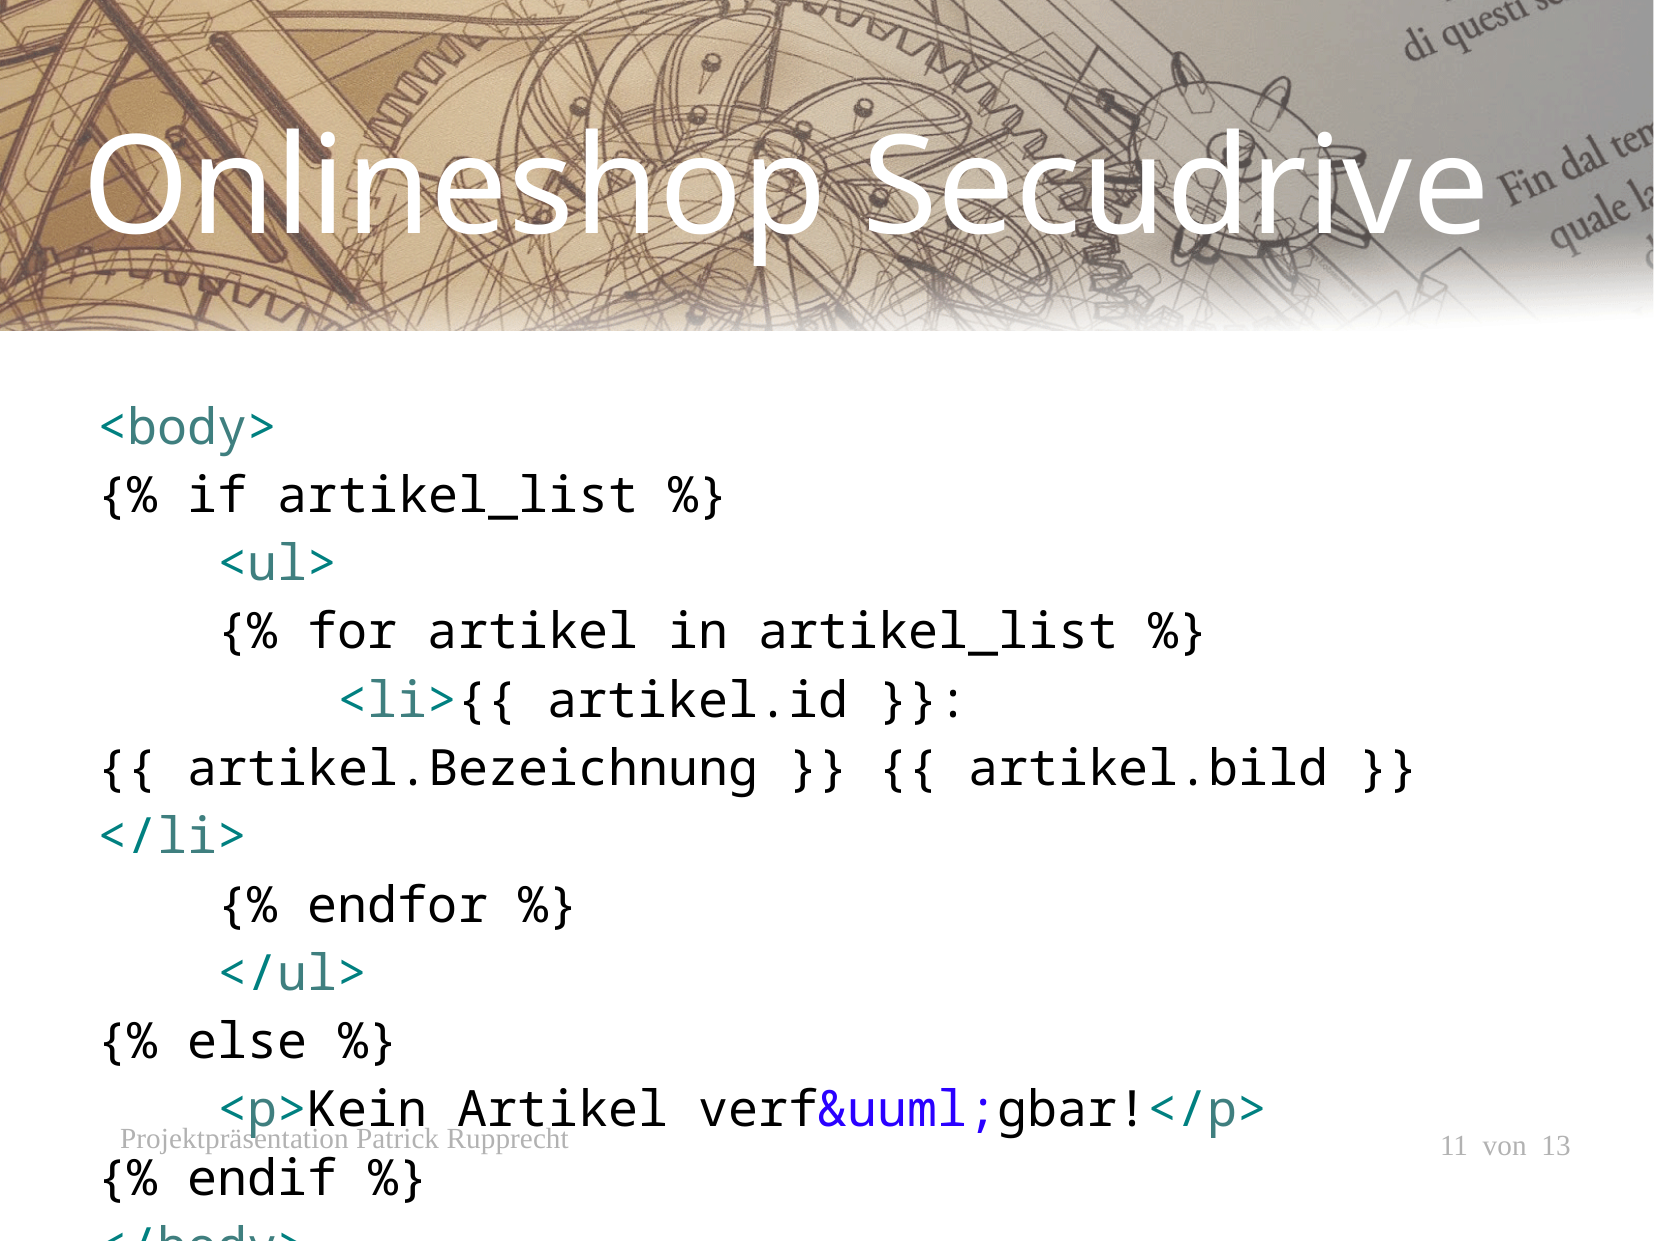

# Onlineshop Secudrive
<body>
{% if artikel_list %}
 <ul>
 {% for artikel in artikel_list %}
 <li>{{ artikel.id }}: {{ artikel.Bezeichnung }} {{ artikel.bild }} </li>
 {% endfor %}
 </ul>
{% else %}
 <p>Kein Artikel verf&uuml;gbar!</p>
{% endif %}
</body>
Projektpräsentation Patrick Rupprecht
11